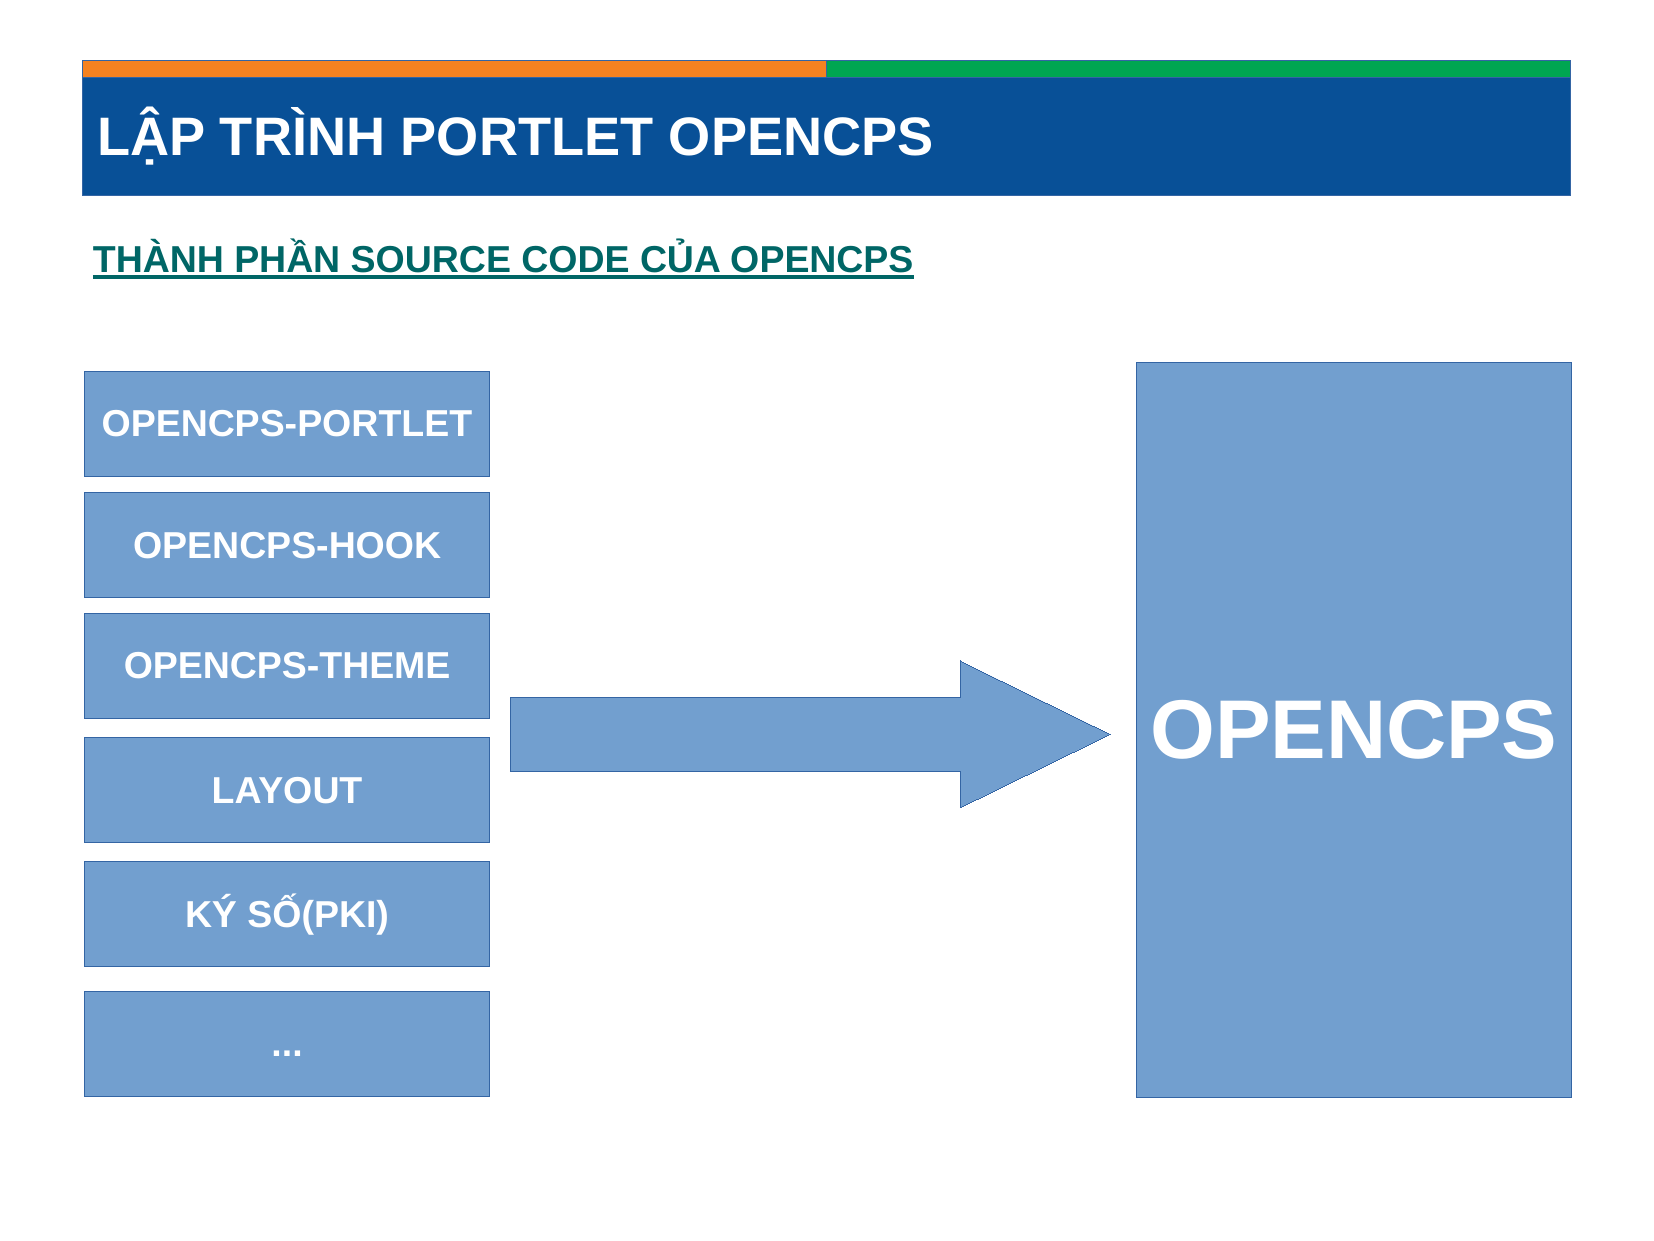

LẬP TRÌNH PORTLET OPENCPS
THÀNH PHẦN SOURCE CODE CỦA OPENCPS
#
OPENCPS
OPENCPS-PORTLET
OPENCPS-HOOK
OPENCPS-THEME
LAYOUT
KÝ SỐ(PKI)
...